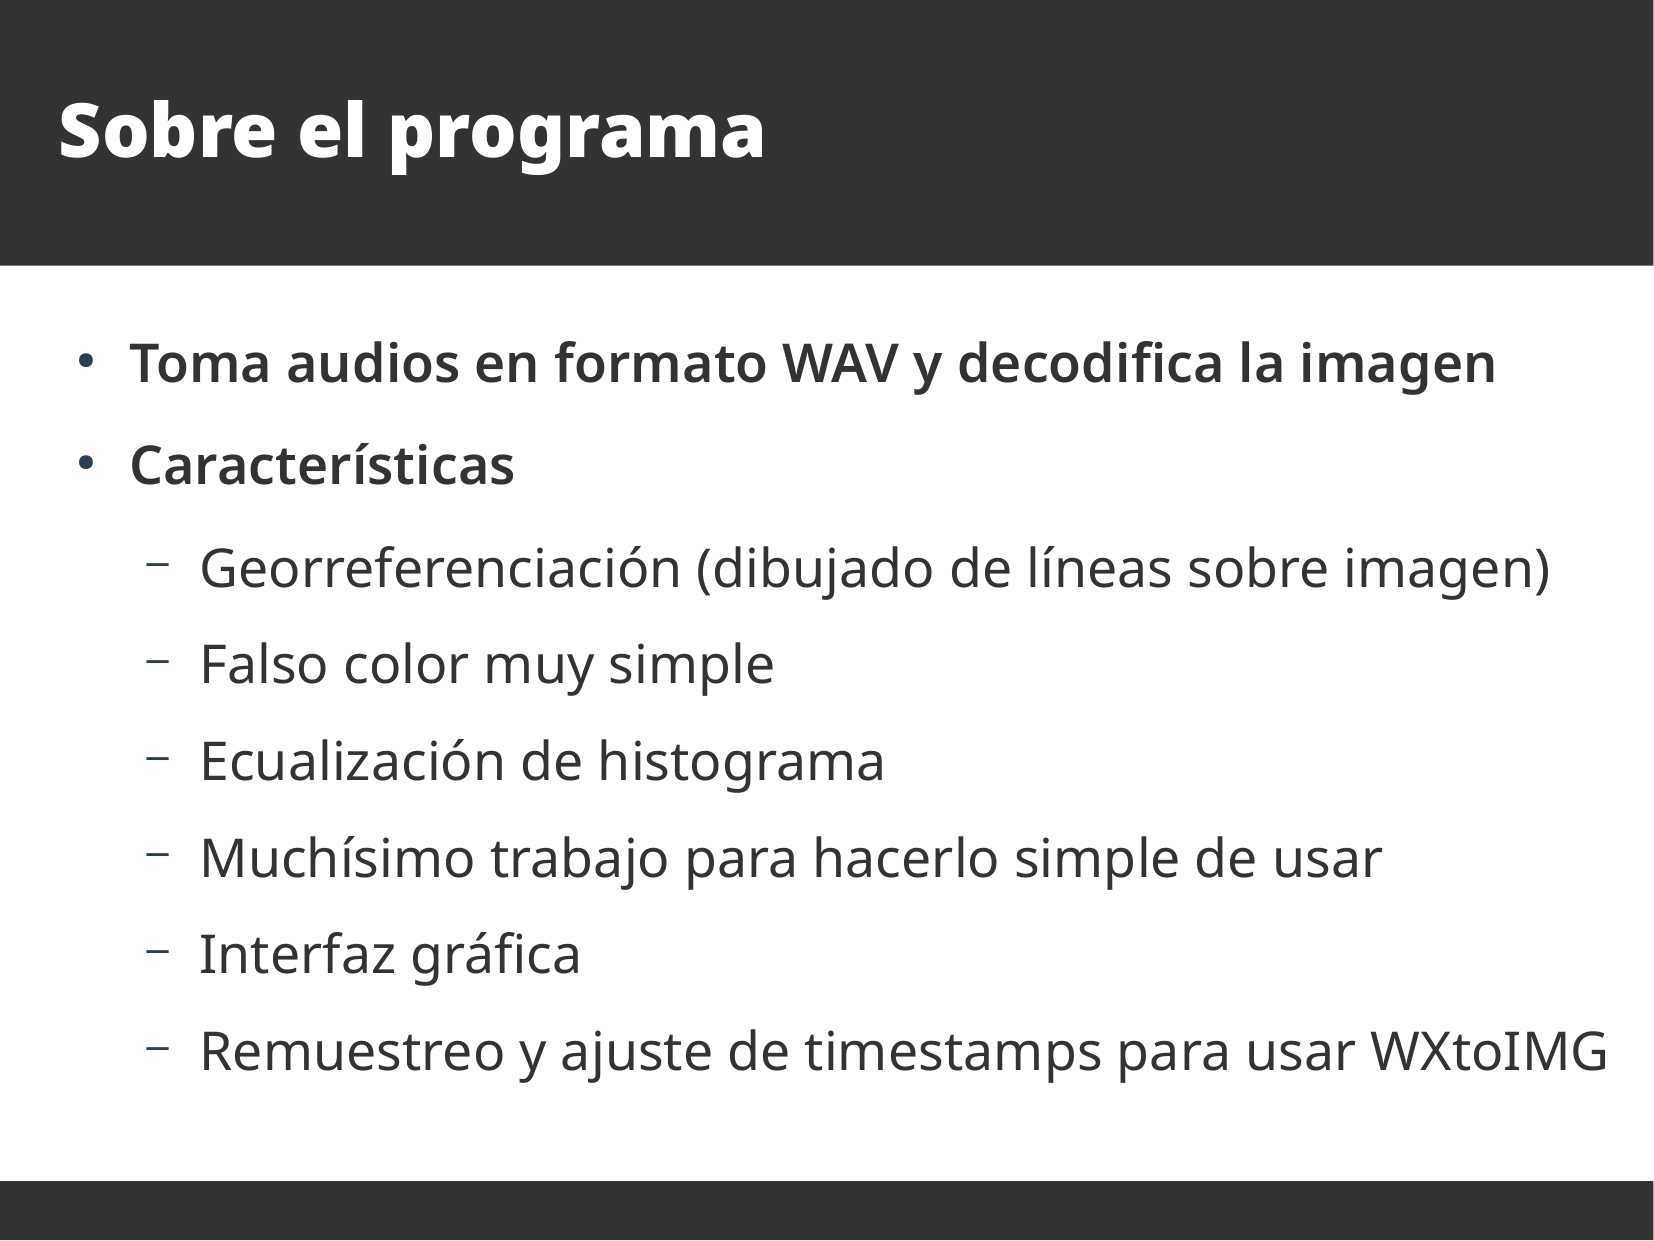

# Sobre el programa
Toma audios en formato WAV y decodifica la imagen
Características
Georreferenciación (dibujado de líneas sobre imagen)
Falso color muy simple
Ecualización de histograma
Muchísimo trabajo para hacerlo simple de usar
Interfaz gráfica
Remuestreo y ajuste de timestamps para usar WXtoIMG